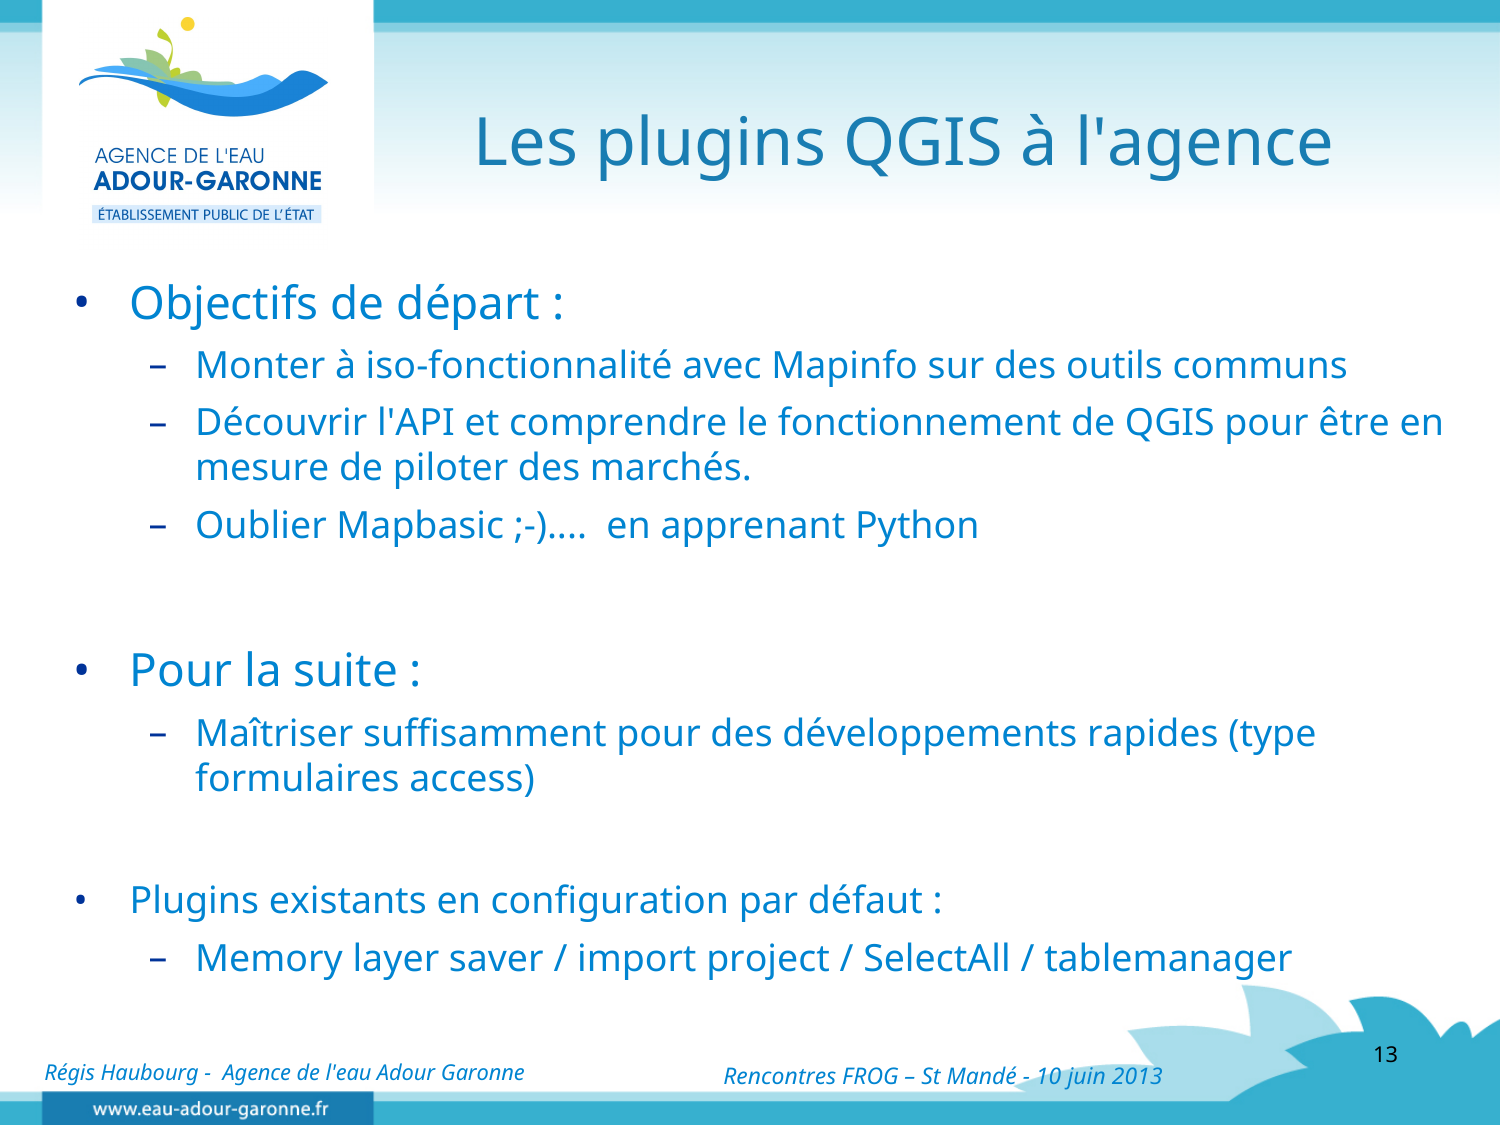

# Les plugins QGIS à l'agence
Objectifs de départ :
Monter à iso-fonctionnalité avec Mapinfo sur des outils communs
Découvrir l'API et comprendre le fonctionnement de QGIS pour être en mesure de piloter des marchés.
Oublier Mapbasic ;-).... en apprenant Python
Pour la suite :
Maîtriser suffisamment pour des développements rapides (type formulaires access)
Plugins existants en configuration par défaut :
Memory layer saver / import project / SelectAll / tablemanager
13
Régis Haubourg - Agence de l'eau Adour Garonne